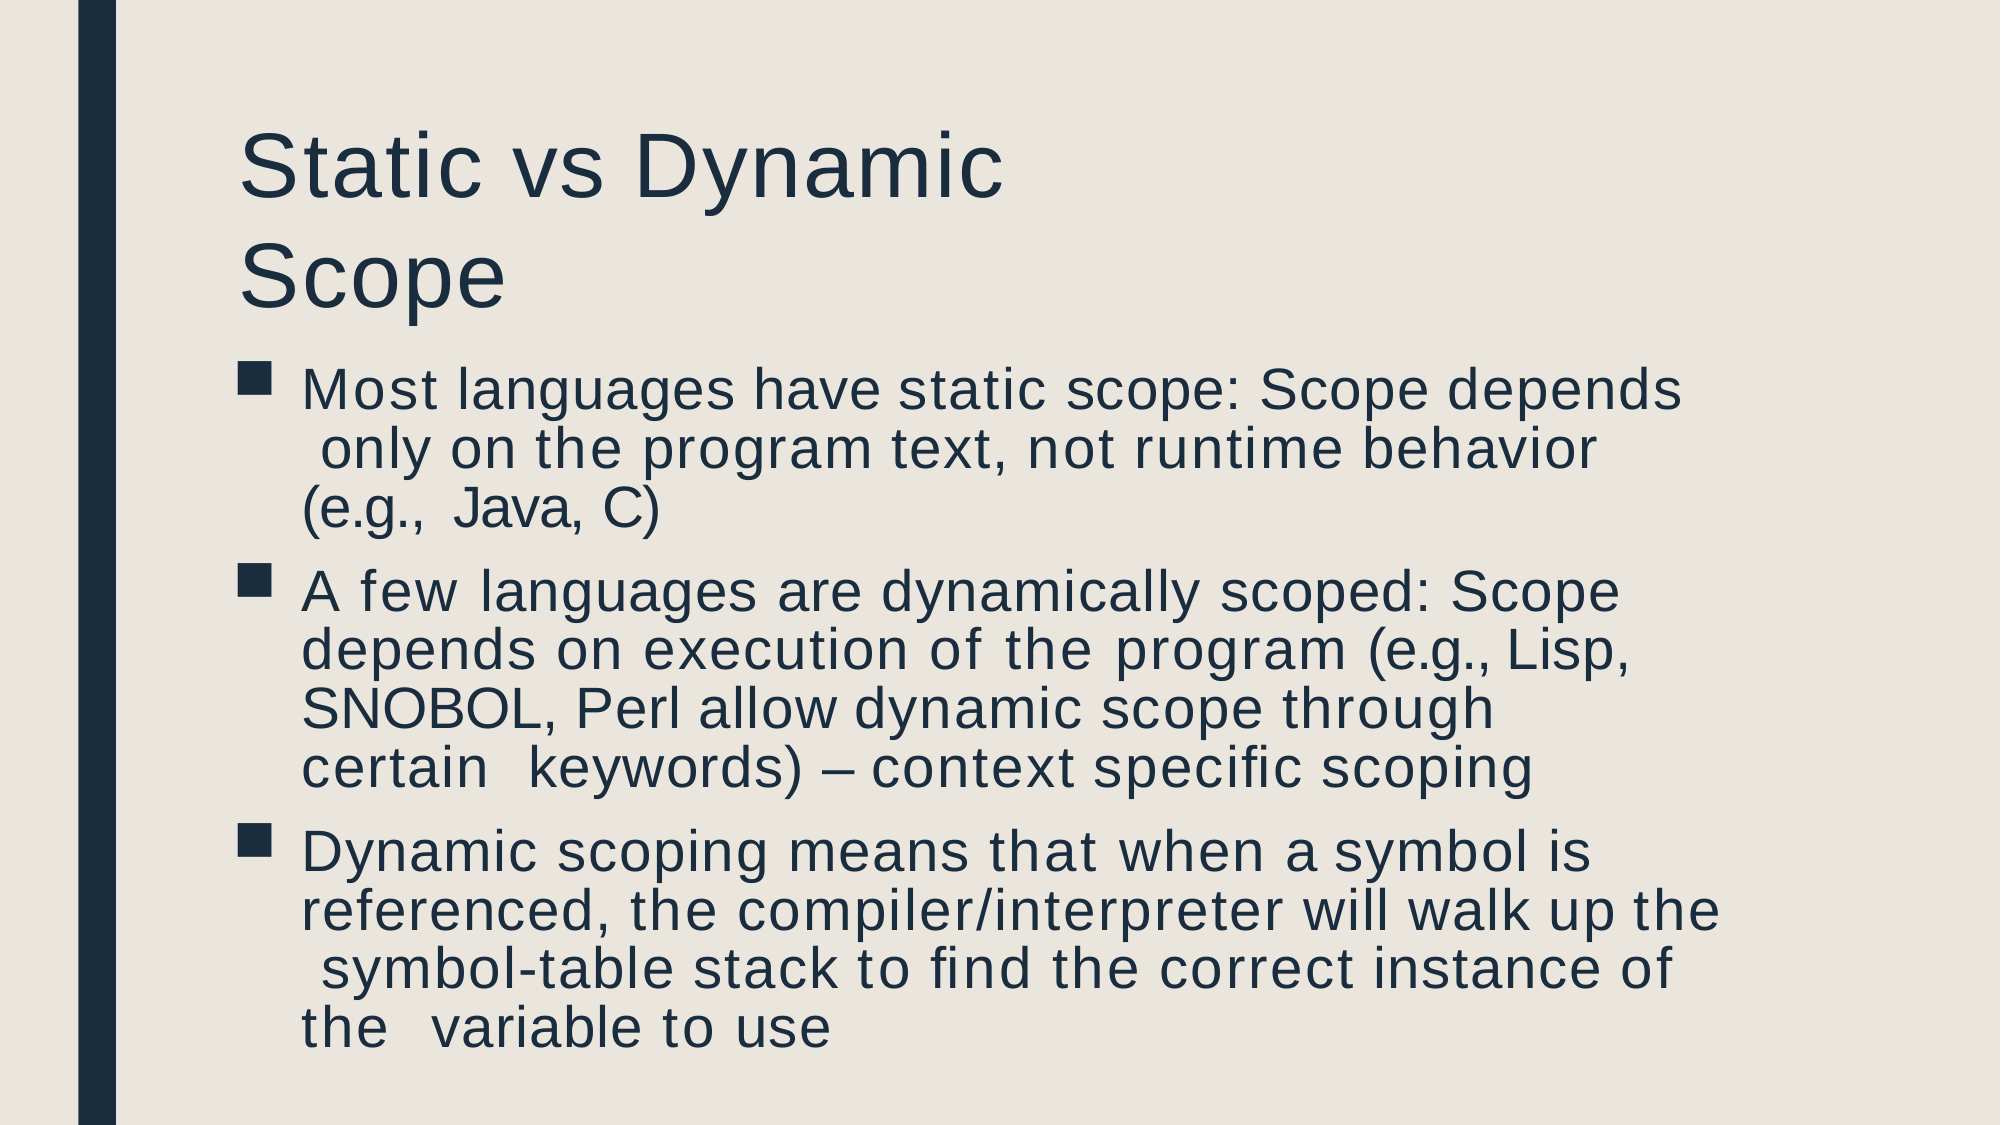

# Static vs Dynamic Scope
Most languages have static scope: Scope depends only on the program text, not runtime behavior (e.g., Java, C)
A few languages are dynamically scoped: Scope depends on execution of the program (e.g., Lisp, SNOBOL, Perl allow dynamic scope through certain keywords) – context speciﬁc scoping
Dynamic scoping means that when a symbol is referenced, the compiler/interpreter will walk up the symbol-table stack to ﬁnd the correct instance of the variable to use